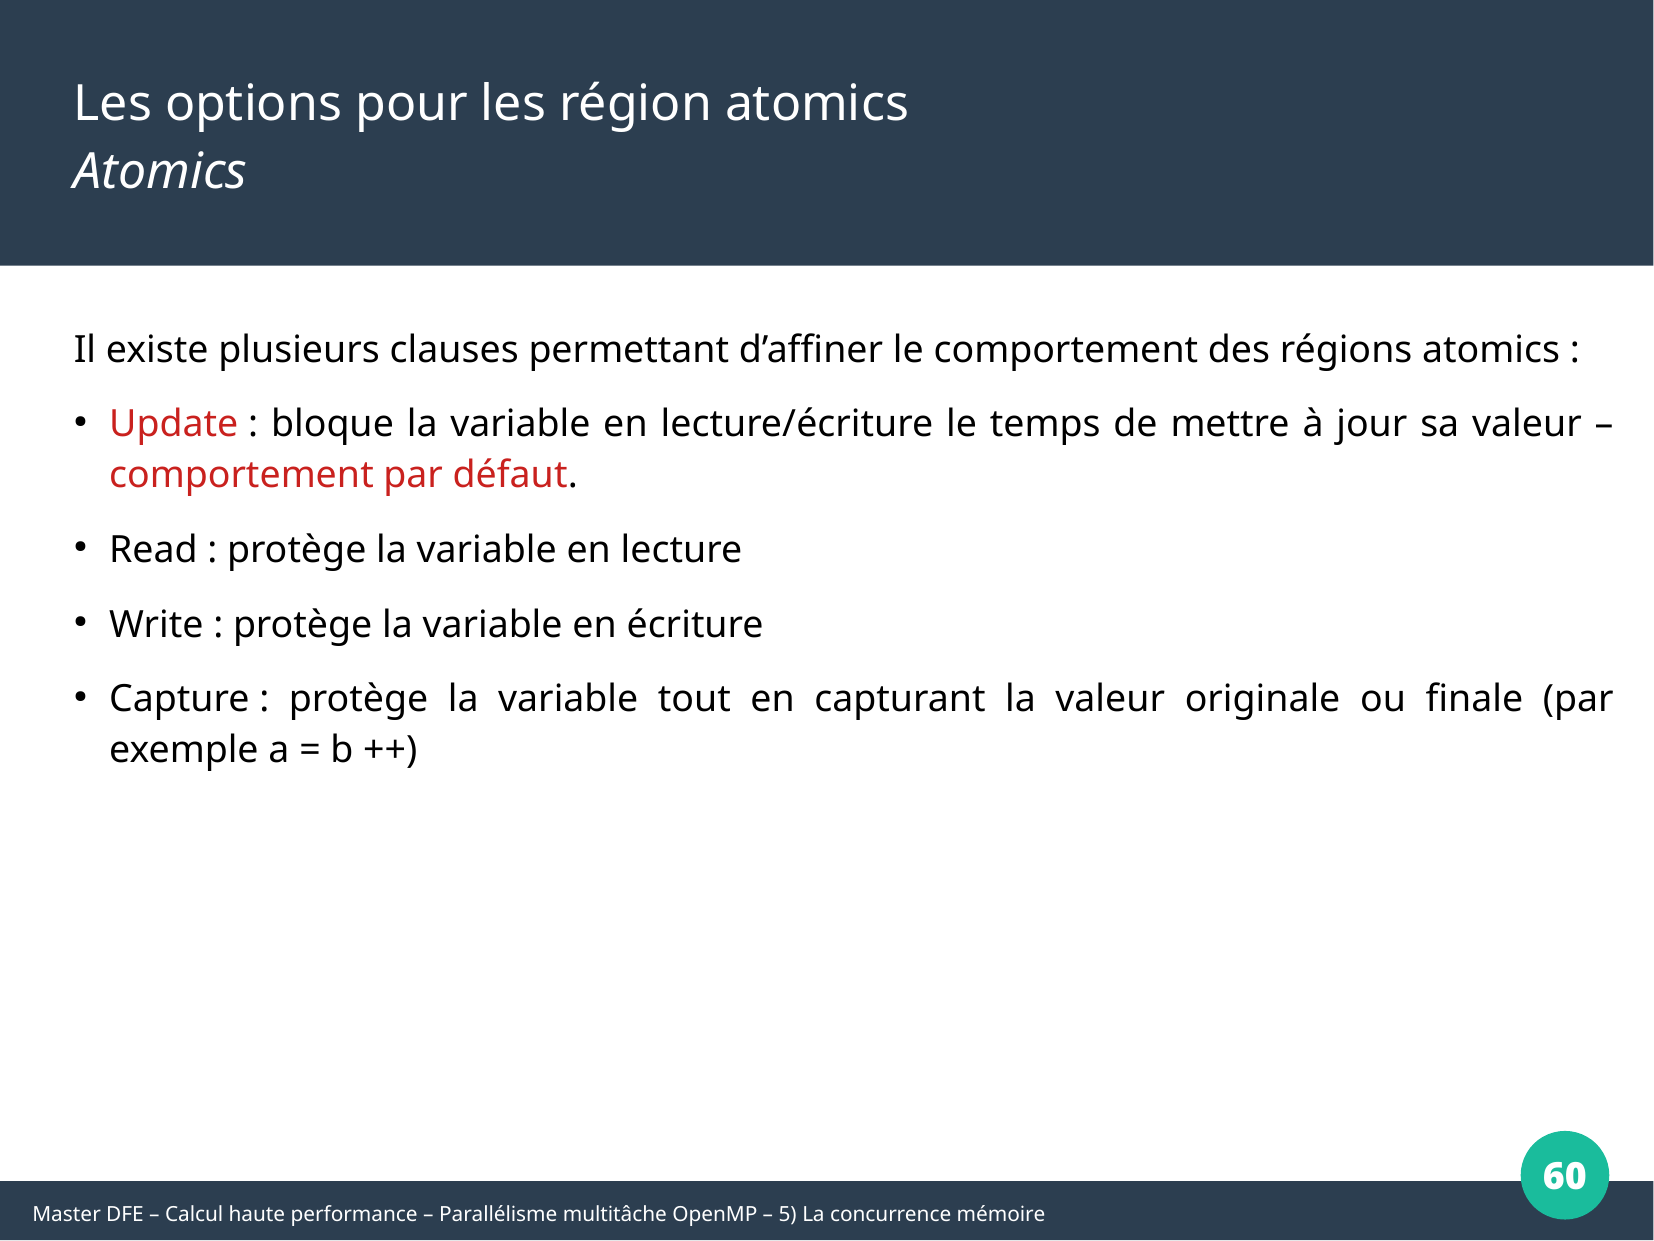

Les options pour les région atomics
Atomics
Il existe plusieurs clauses permettant d’affiner le comportement des régions atomics :
Update : bloque la variable en lecture/écriture le temps de mettre à jour sa valeur – comportement par défaut.
Read : protège la variable en lecture
Write : protège la variable en écriture
Capture : protège la variable tout en capturant la valeur originale ou finale (par exemple a = b ++)
60
Master DFE – Calcul haute performance – Parallélisme multitâche OpenMP – 5) La concurrence mémoire